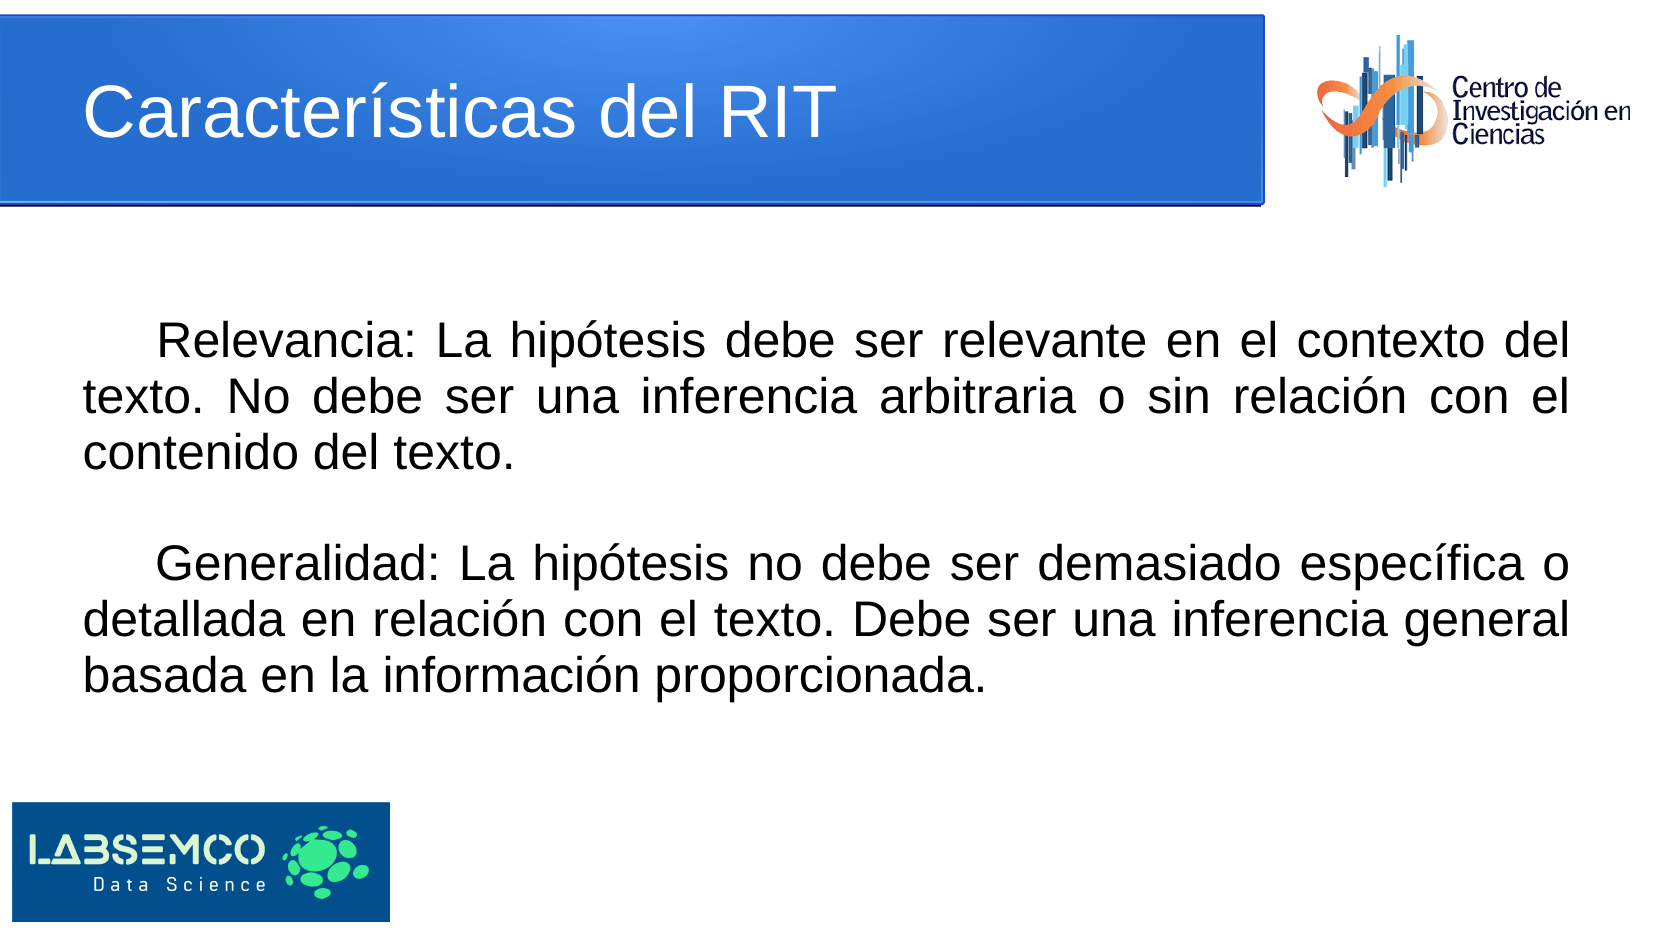

# Características del RIT
 Relevancia: La hipótesis debe ser relevante en el contexto del texto. No debe ser una inferencia arbitraria o sin relación con el contenido del texto.
 Generalidad: La hipótesis no debe ser demasiado específica o detallada en relación con el texto. Debe ser una inferencia general basada en la información proporcionada.